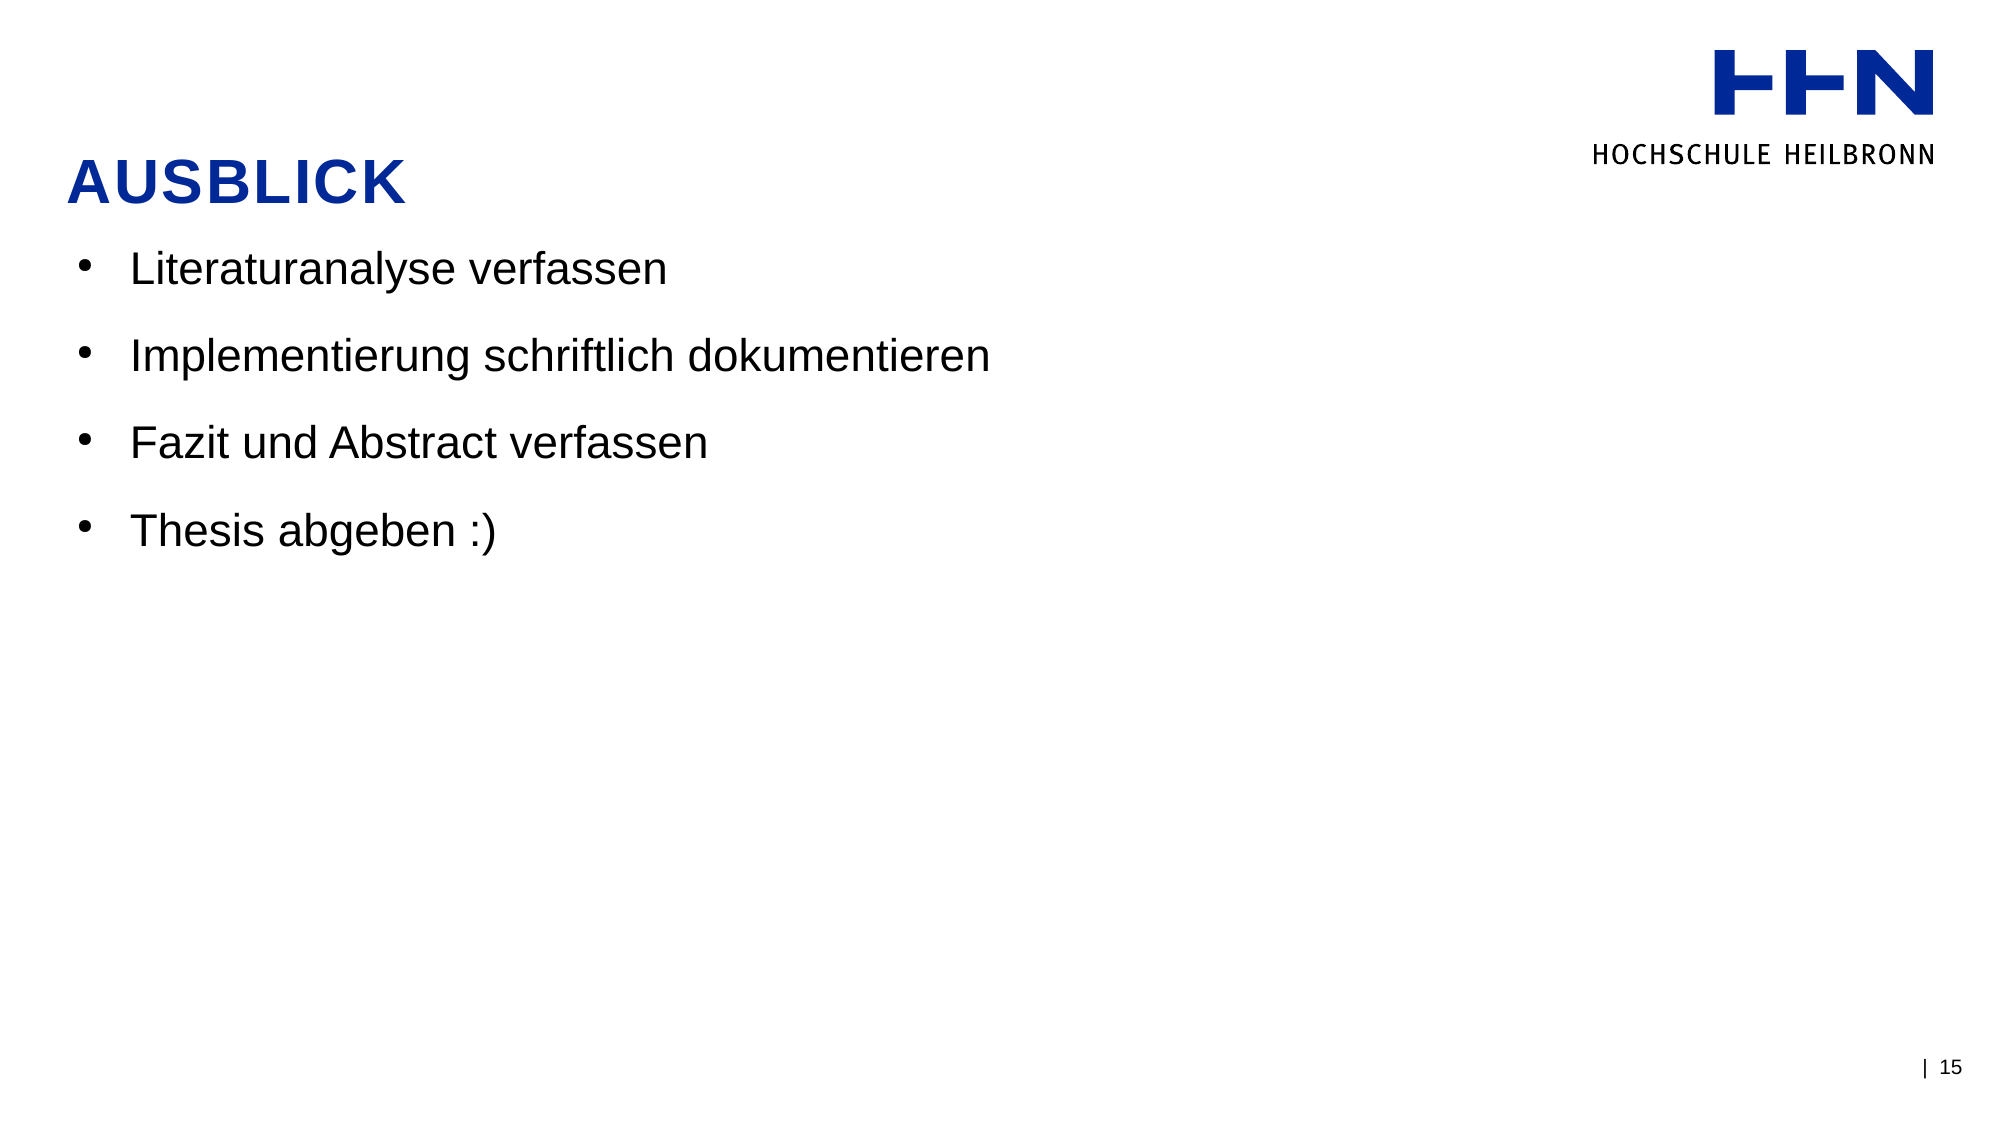

Ausblick
# Literaturanalyse verfassen
Implementierung schriftlich dokumentieren
Fazit und Abstract verfassen
Thesis abgeben :)
Bachelor Kolloquium | Robin Hefner | AIB | WiSe 2024/25